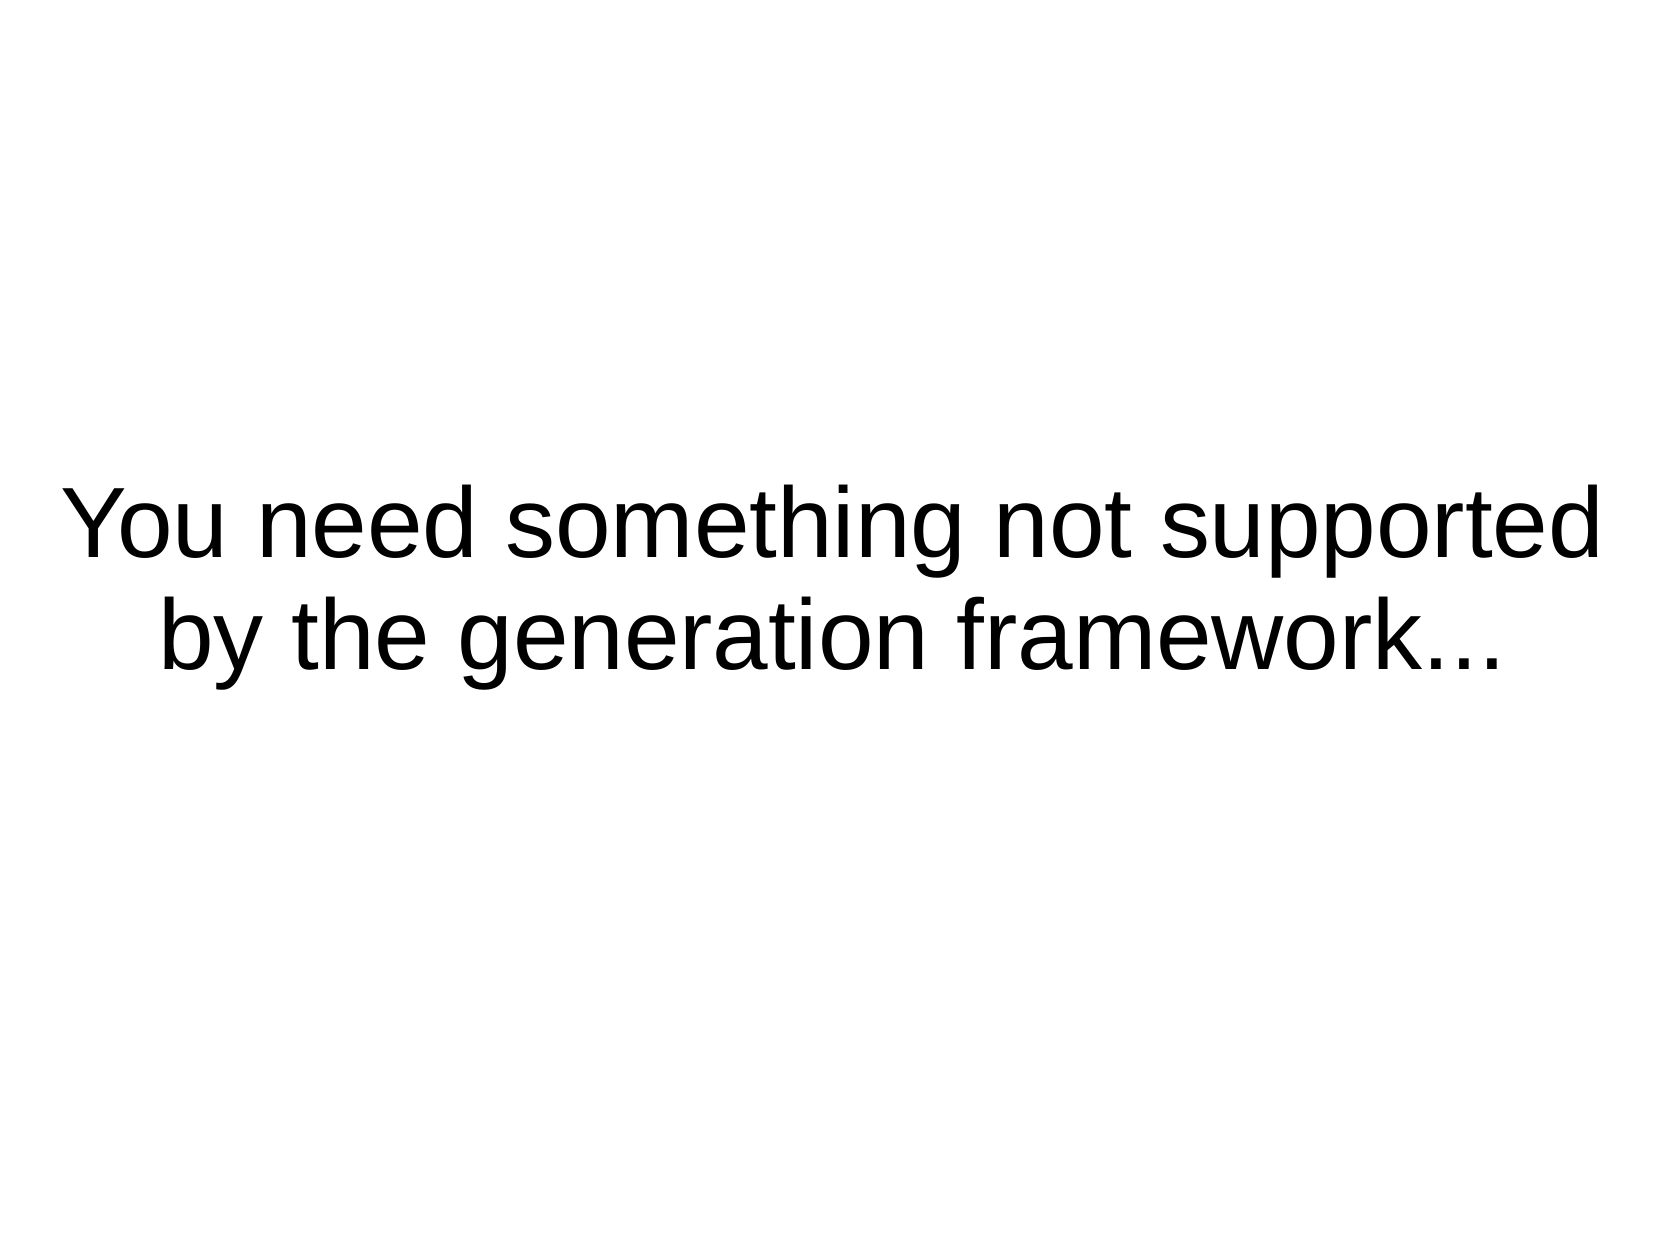

# You need something not supported by the generation framework...